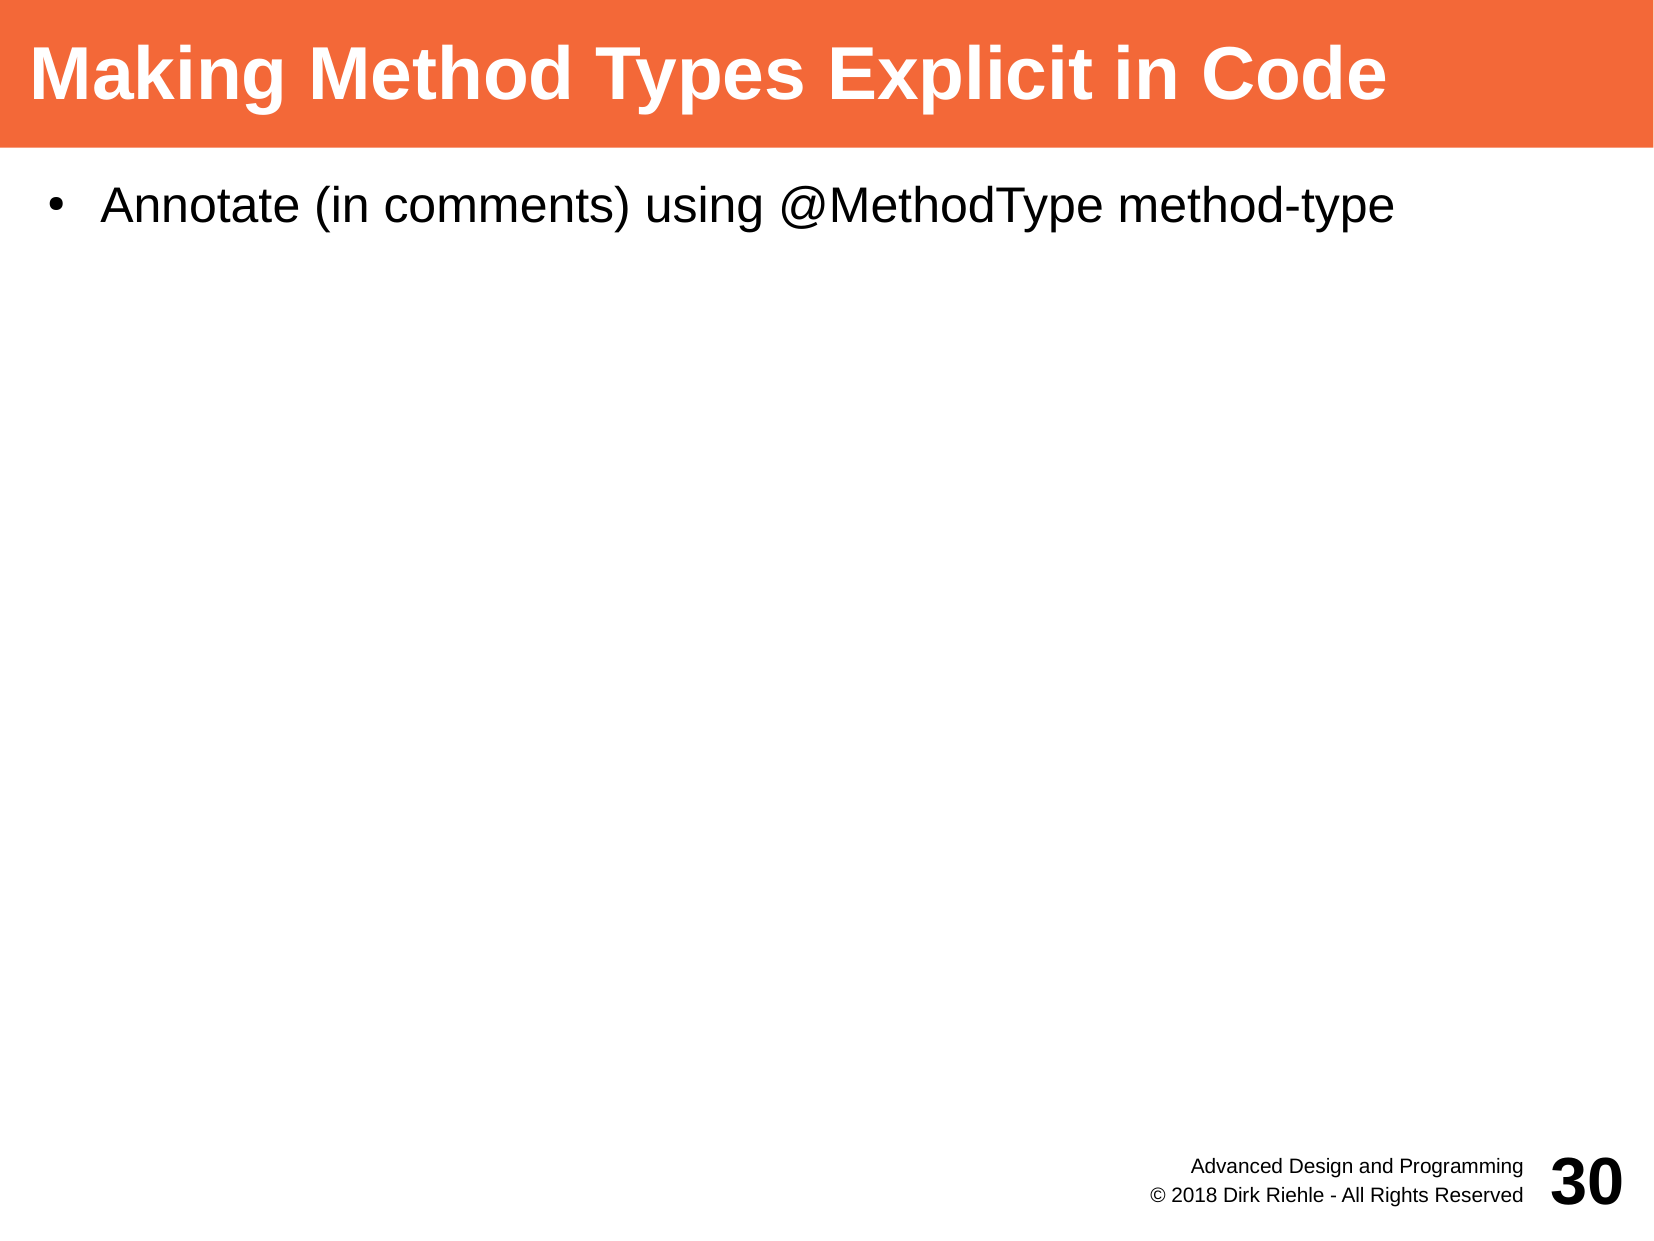

# Making Method Types Explicit in Code
Annotate (in comments) using @MethodType method-type
Advanced Design and Programming
30
© 2018 Dirk Riehle - All Rights Reserved